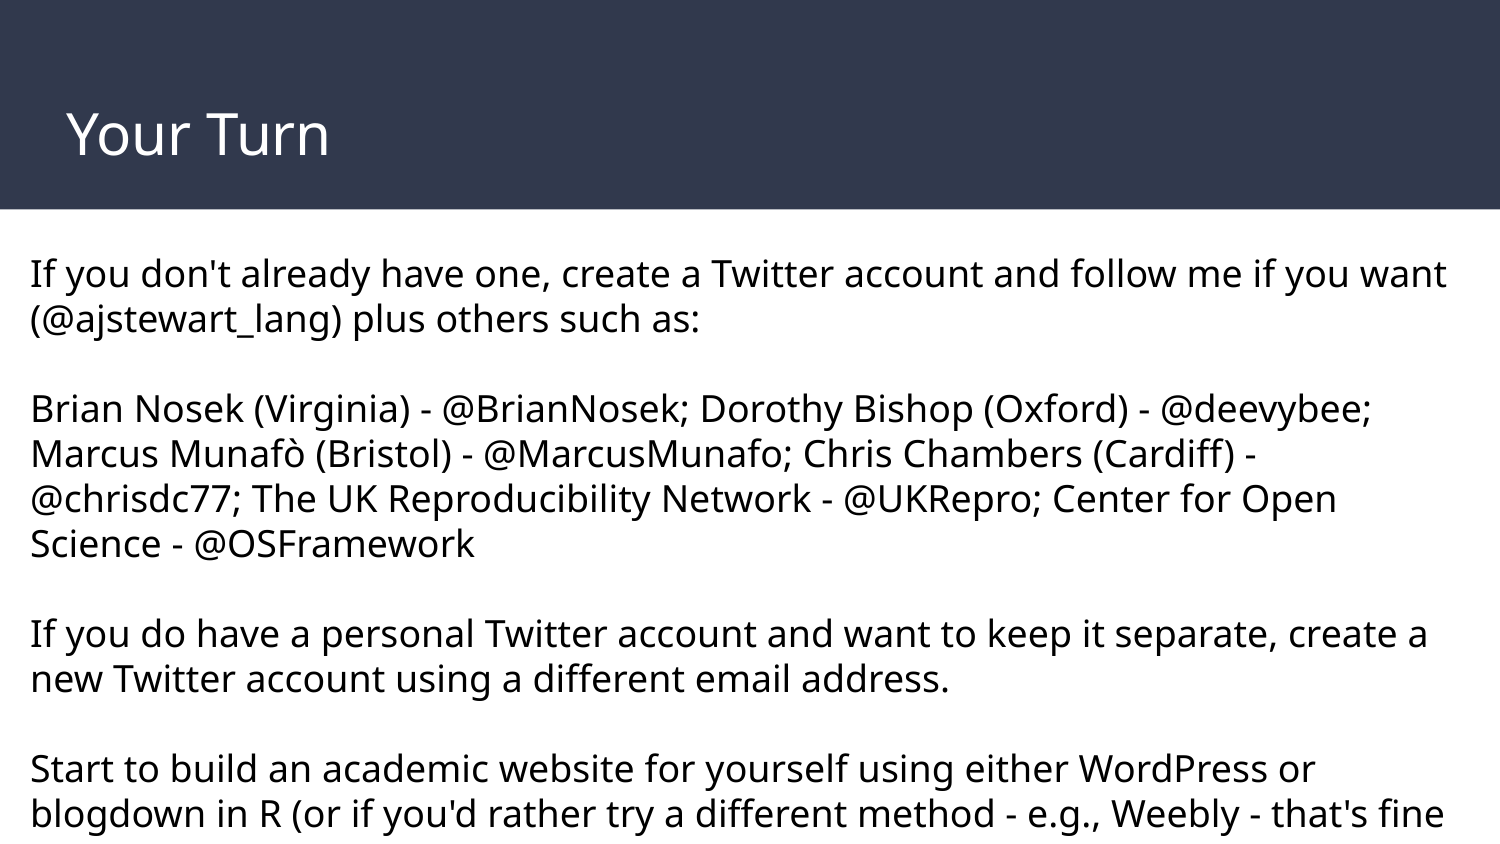

# Your Turn
If you don't already have one, create a Twitter account and follow me if you want (@ajstewart_lang) plus others such as:
Brian Nosek (Virginia) - @BrianNosek; Dorothy Bishop (Oxford) - @deevybee; Marcus Munafò (Bristol) - @MarcusMunafo; Chris Chambers (Cardiff) - @chrisdc77; The UK Reproducibility Network - @UKRepro; Center for Open Science - @OSFramework
If you do have a personal Twitter account and want to keep it separate, create a new Twitter account using a different email address.
Start to build an academic website for yourself using either WordPress or blogdown in R (or if you'd rather try a different method - e.g., Weebly - that's fine too).